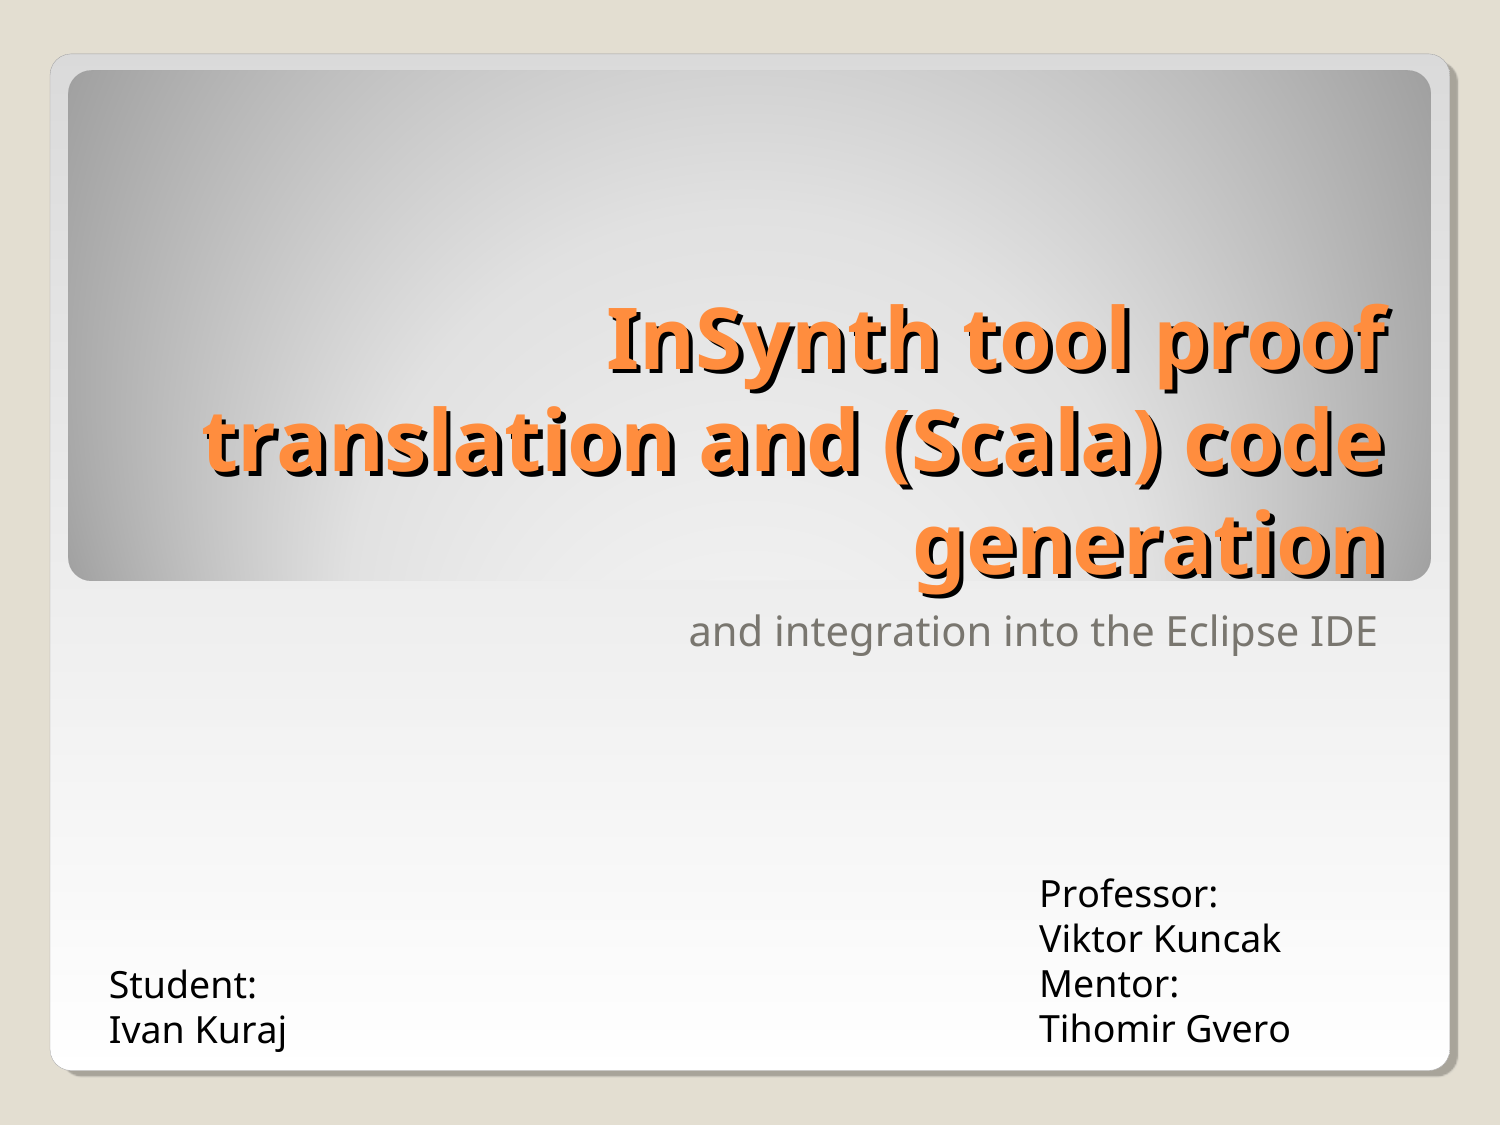

InSynth tool proof translation and (Scala) code generation
and integration into the Eclipse IDE
Professor:
Viktor Kuncak
Mentor:
Tihomir Gvero
Student:
Ivan Kuraj